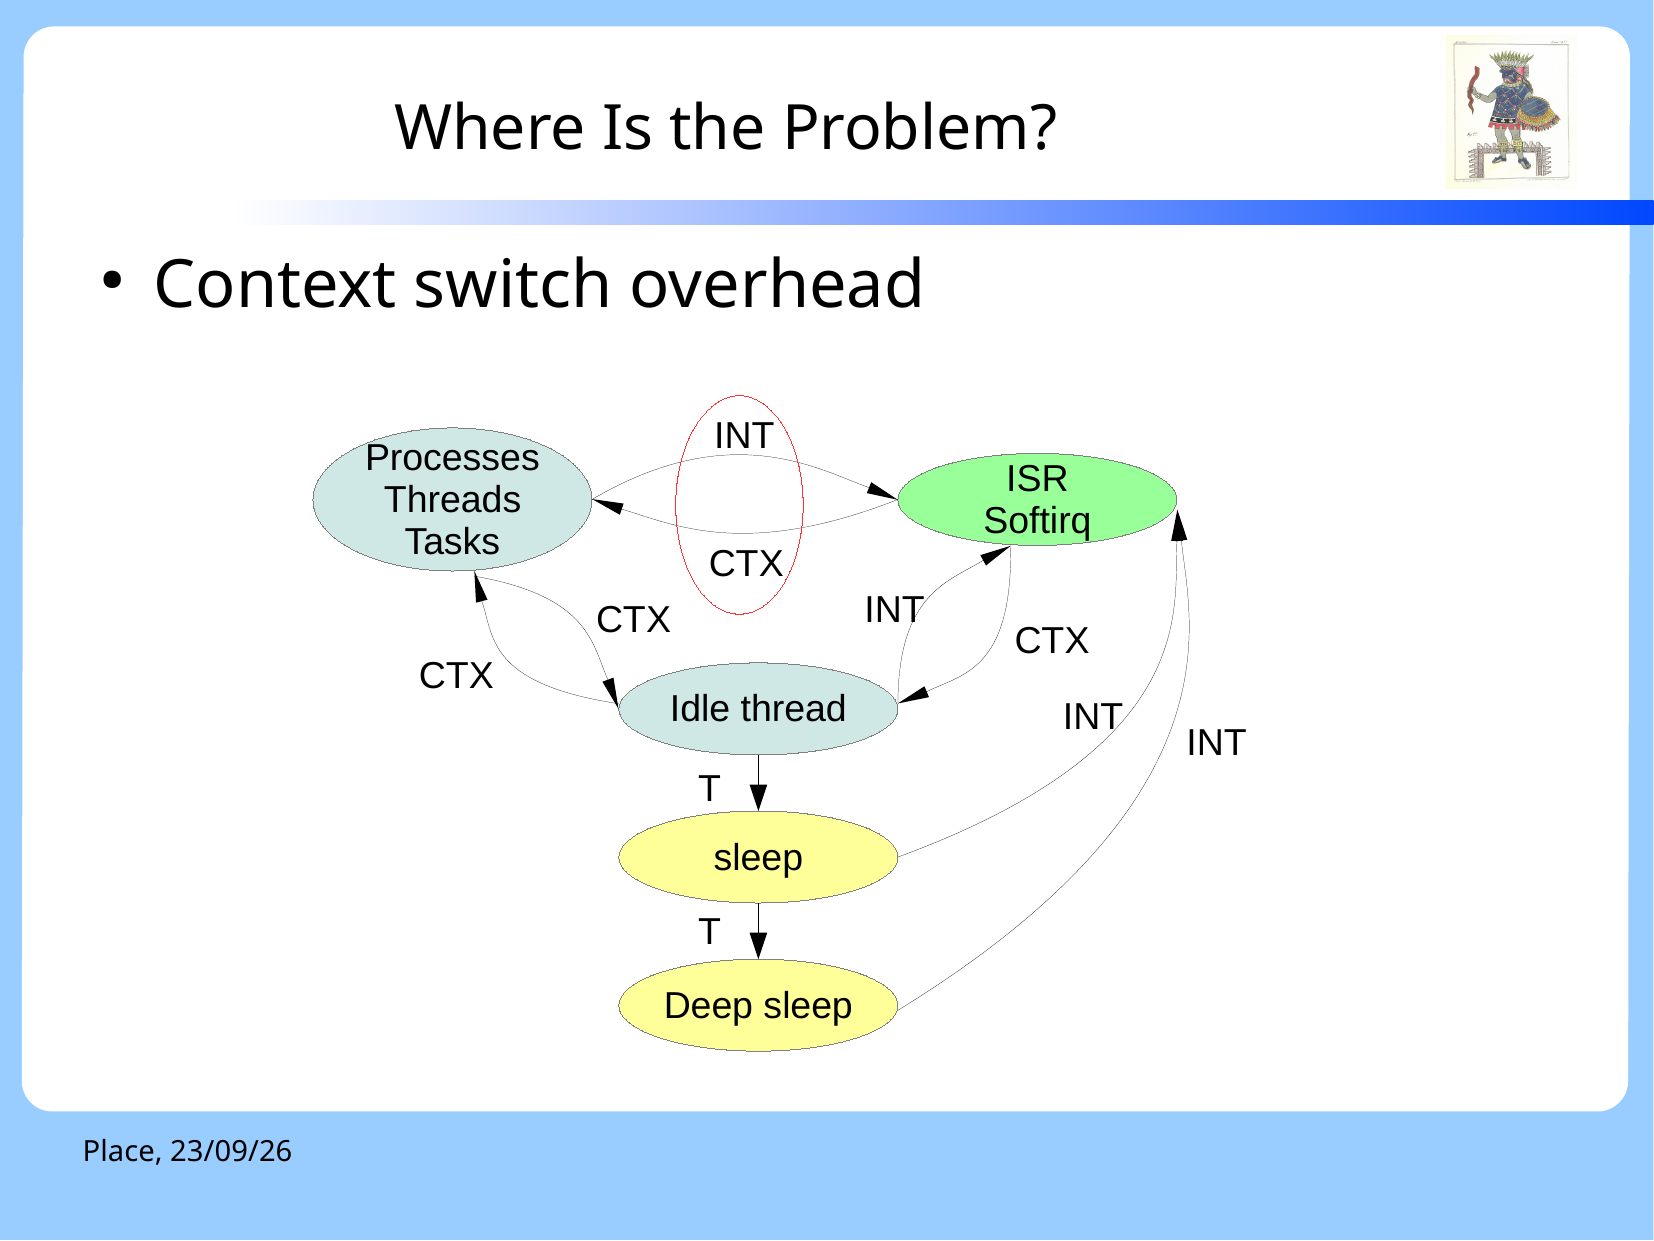

# Where Is the Problem?
Context switch overhead
INT
Processes
Threads
Tasks
ISR
Softirq
CTX
INT
CTX
CTX
CTX
Idle thread
INT
INT
T
sleep
T
Deep sleep